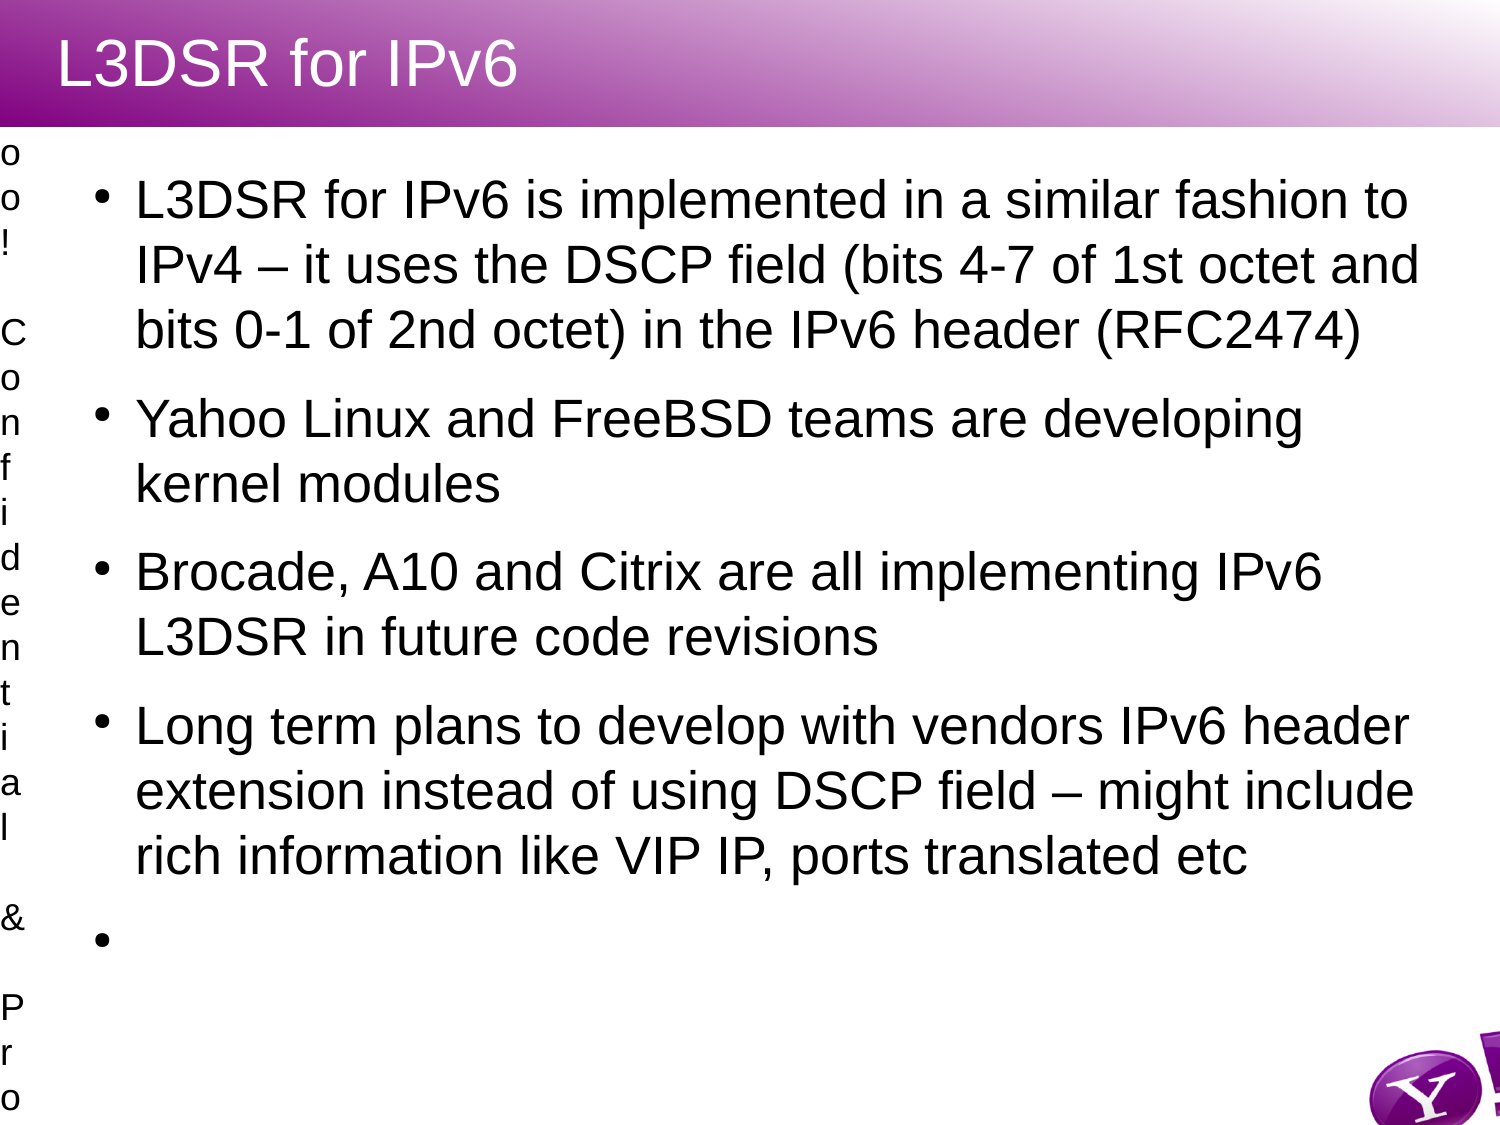

L3DSR for IPv6
19
#
L3DSR for IPv6 is implemented in a similar fashion to IPv4 – it uses the DSCP field (bits 4-7 of 1st octet and bits 0-1 of 2nd octet) in the IPv6 header (RFC2474)
Yahoo Linux and FreeBSD teams are developing kernel modules
Brocade, A10 and Citrix are all implementing IPv6 L3DSR in future code revisions
Long term plans to develop with vendors IPv6 header extension instead of using DSCP field – might include rich information like VIP IP, ports translated etc